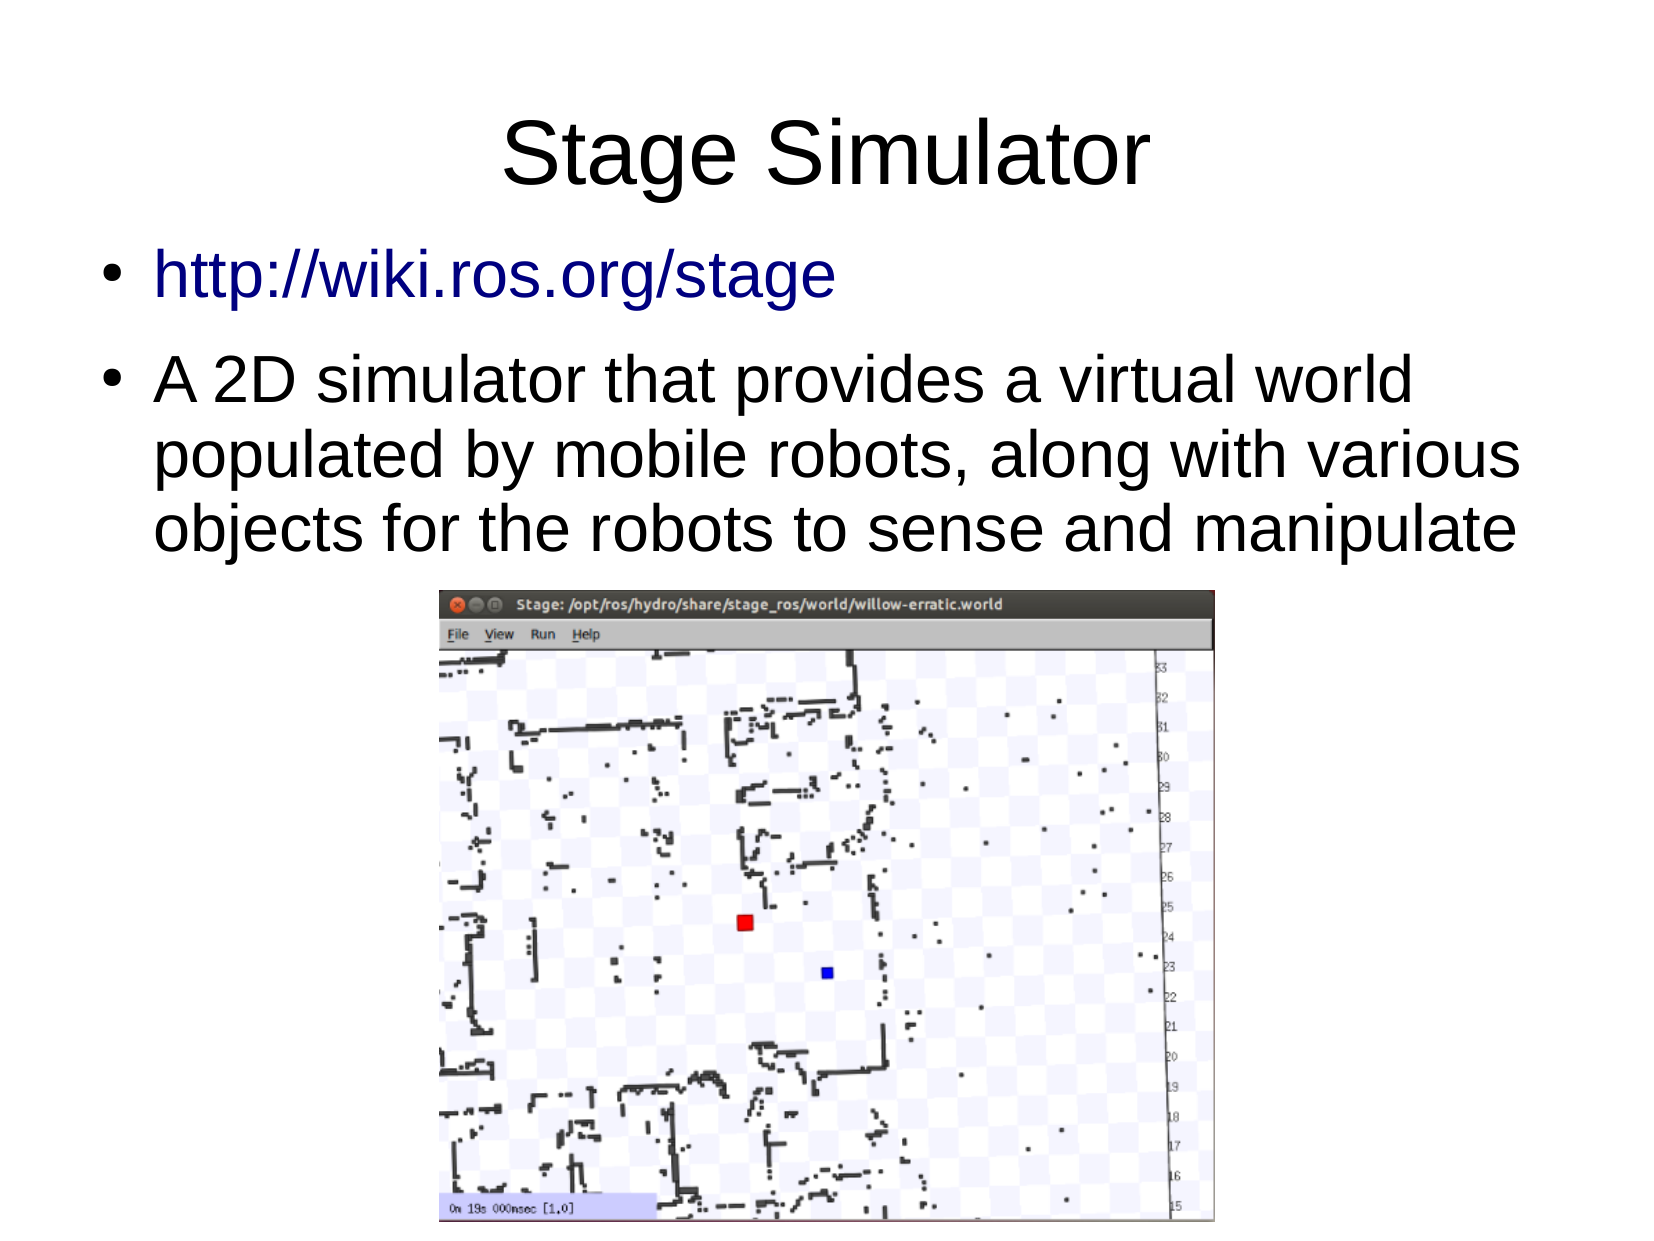

# Stage Simulator
http://wiki.ros.org/stage
A 2D simulator that provides a virtual world populated by mobile robots, along with various objects for the robots to sense and manipulate